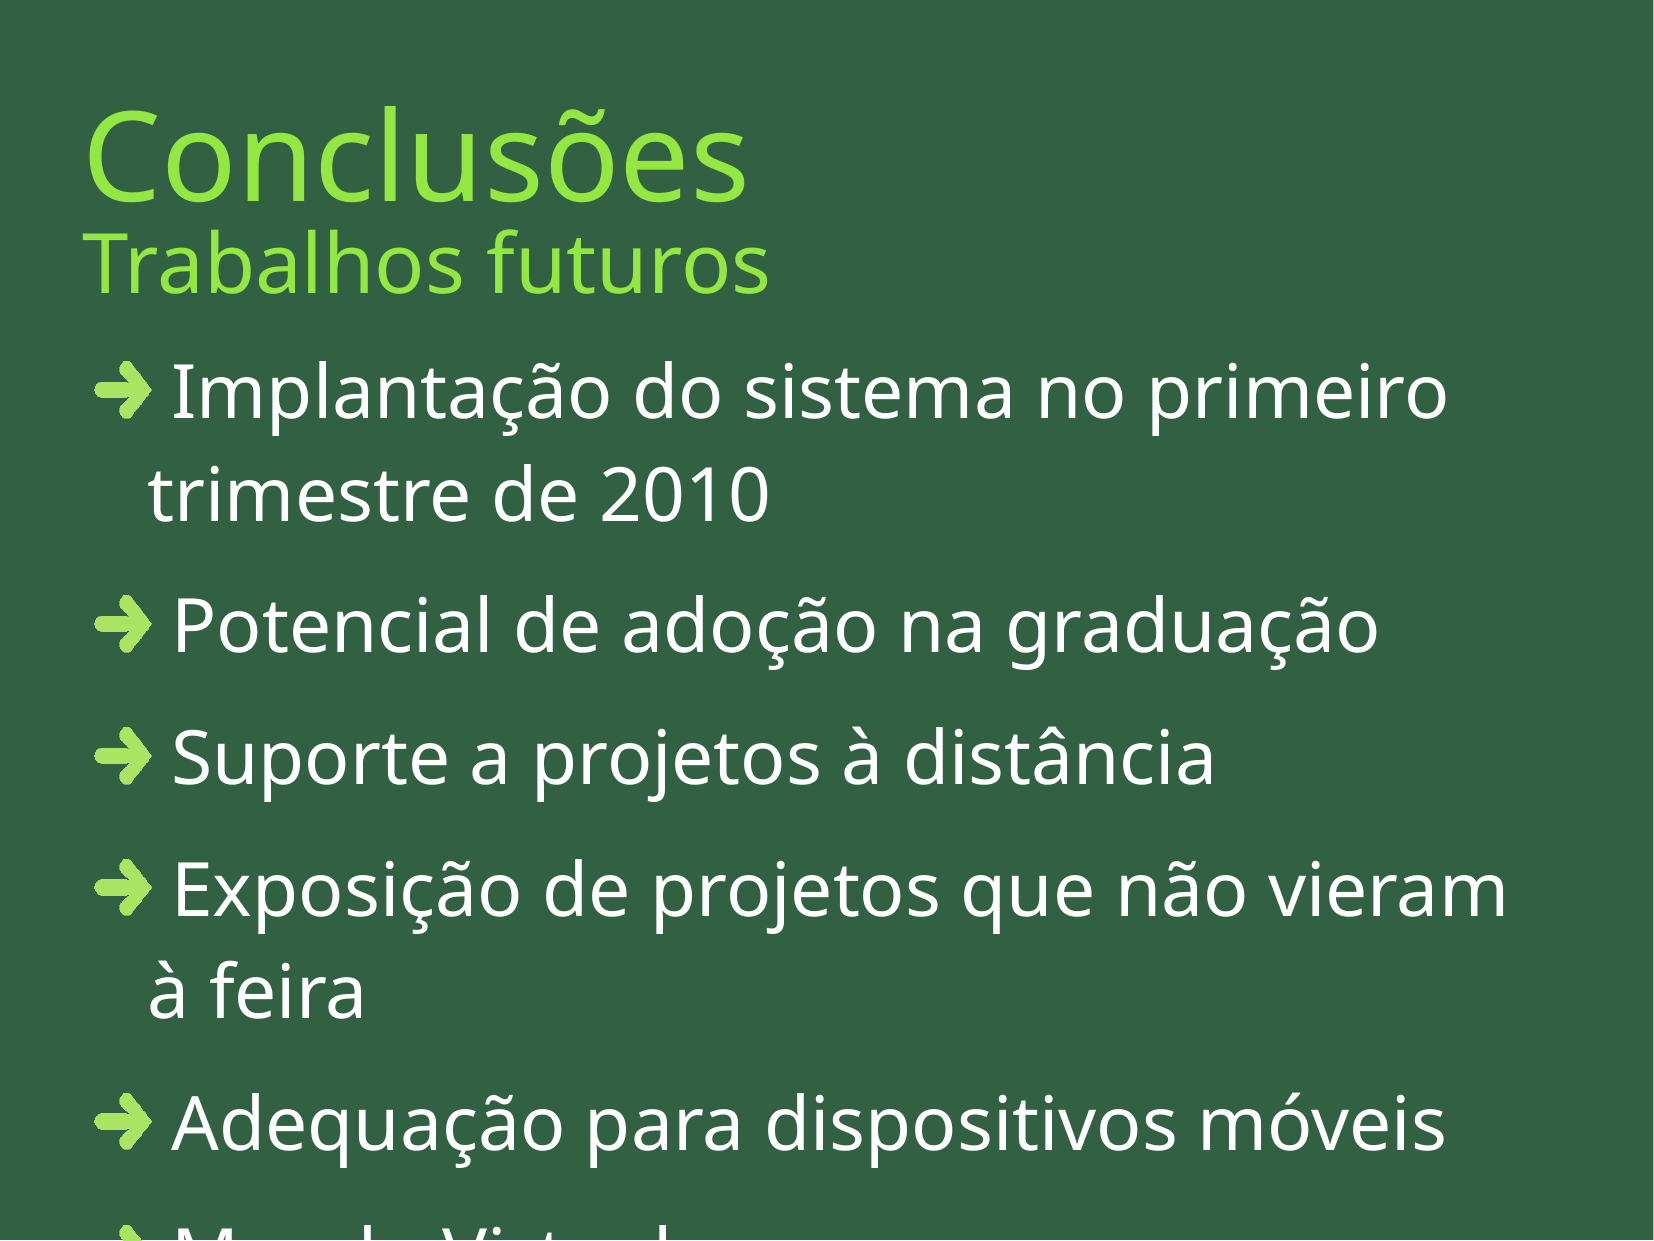

# Conclusões
Trabalhos futuros
 Implantação do sistema no primeiro trimestre de 2010
 Potencial de adoção na graduação
 Suporte a projetos à distância
 Exposição de projetos que não vieram à feira
 Adequação para dispositivos móveis
 Mundo Virtual